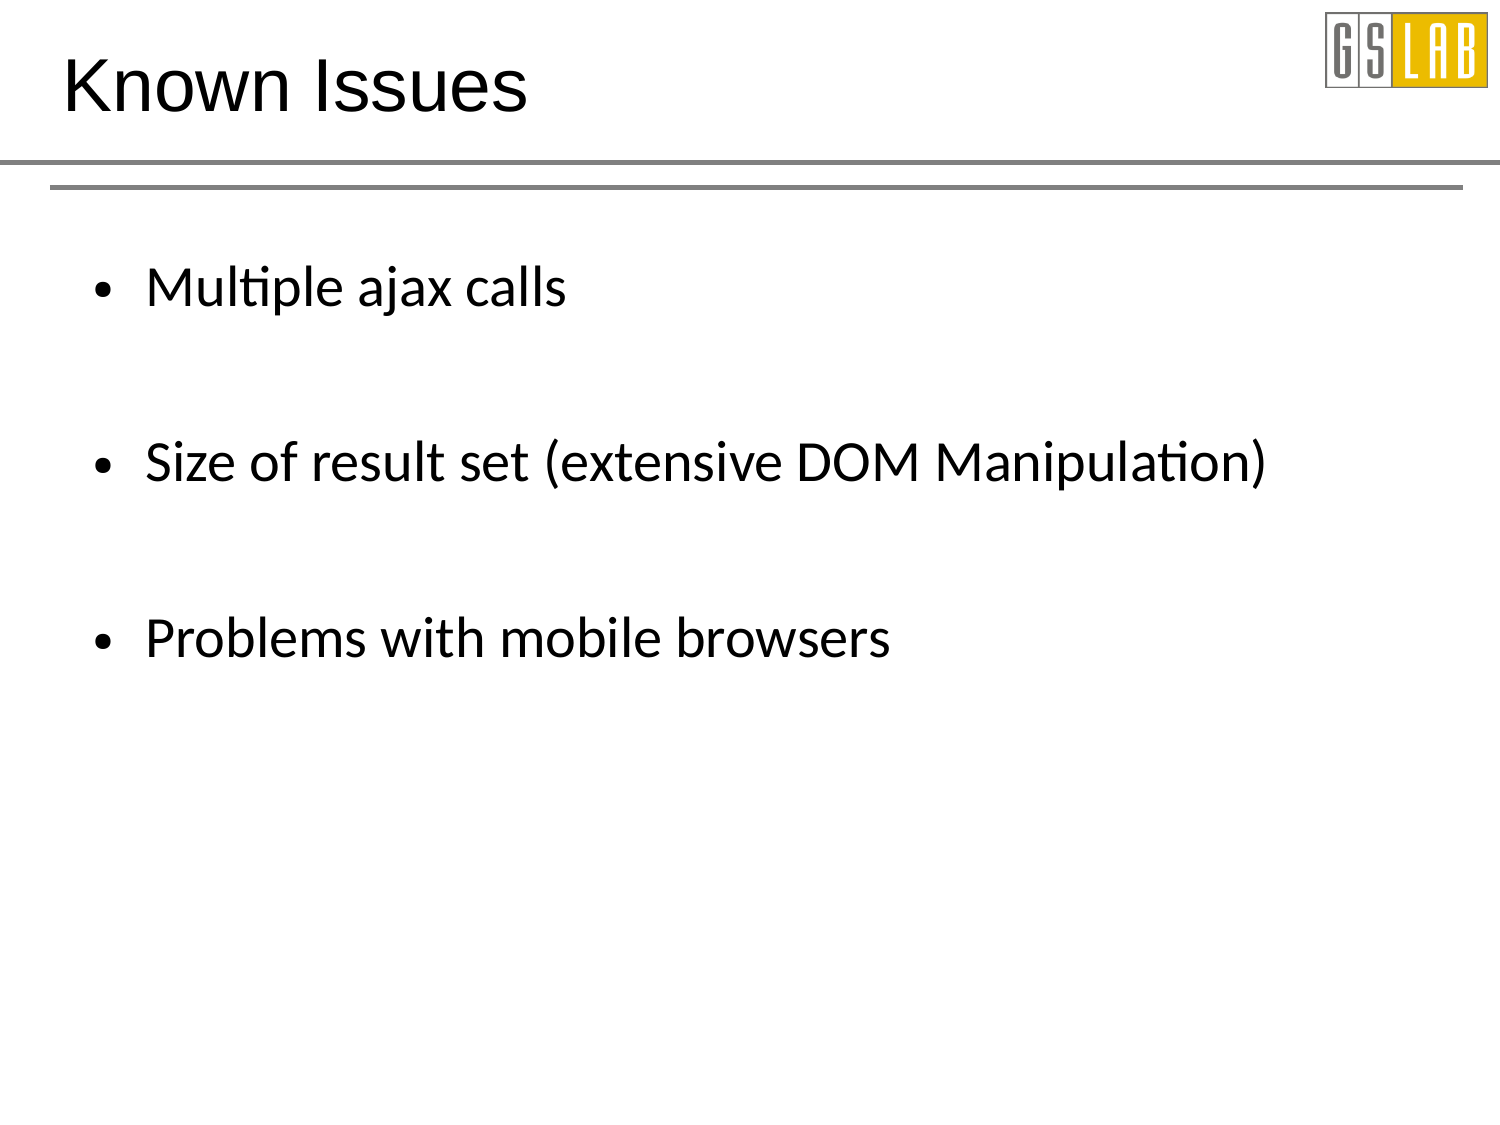

# Known Issues
Multiple ajax calls
Size of result set (extensive DOM Manipulation)
Problems with mobile browsers